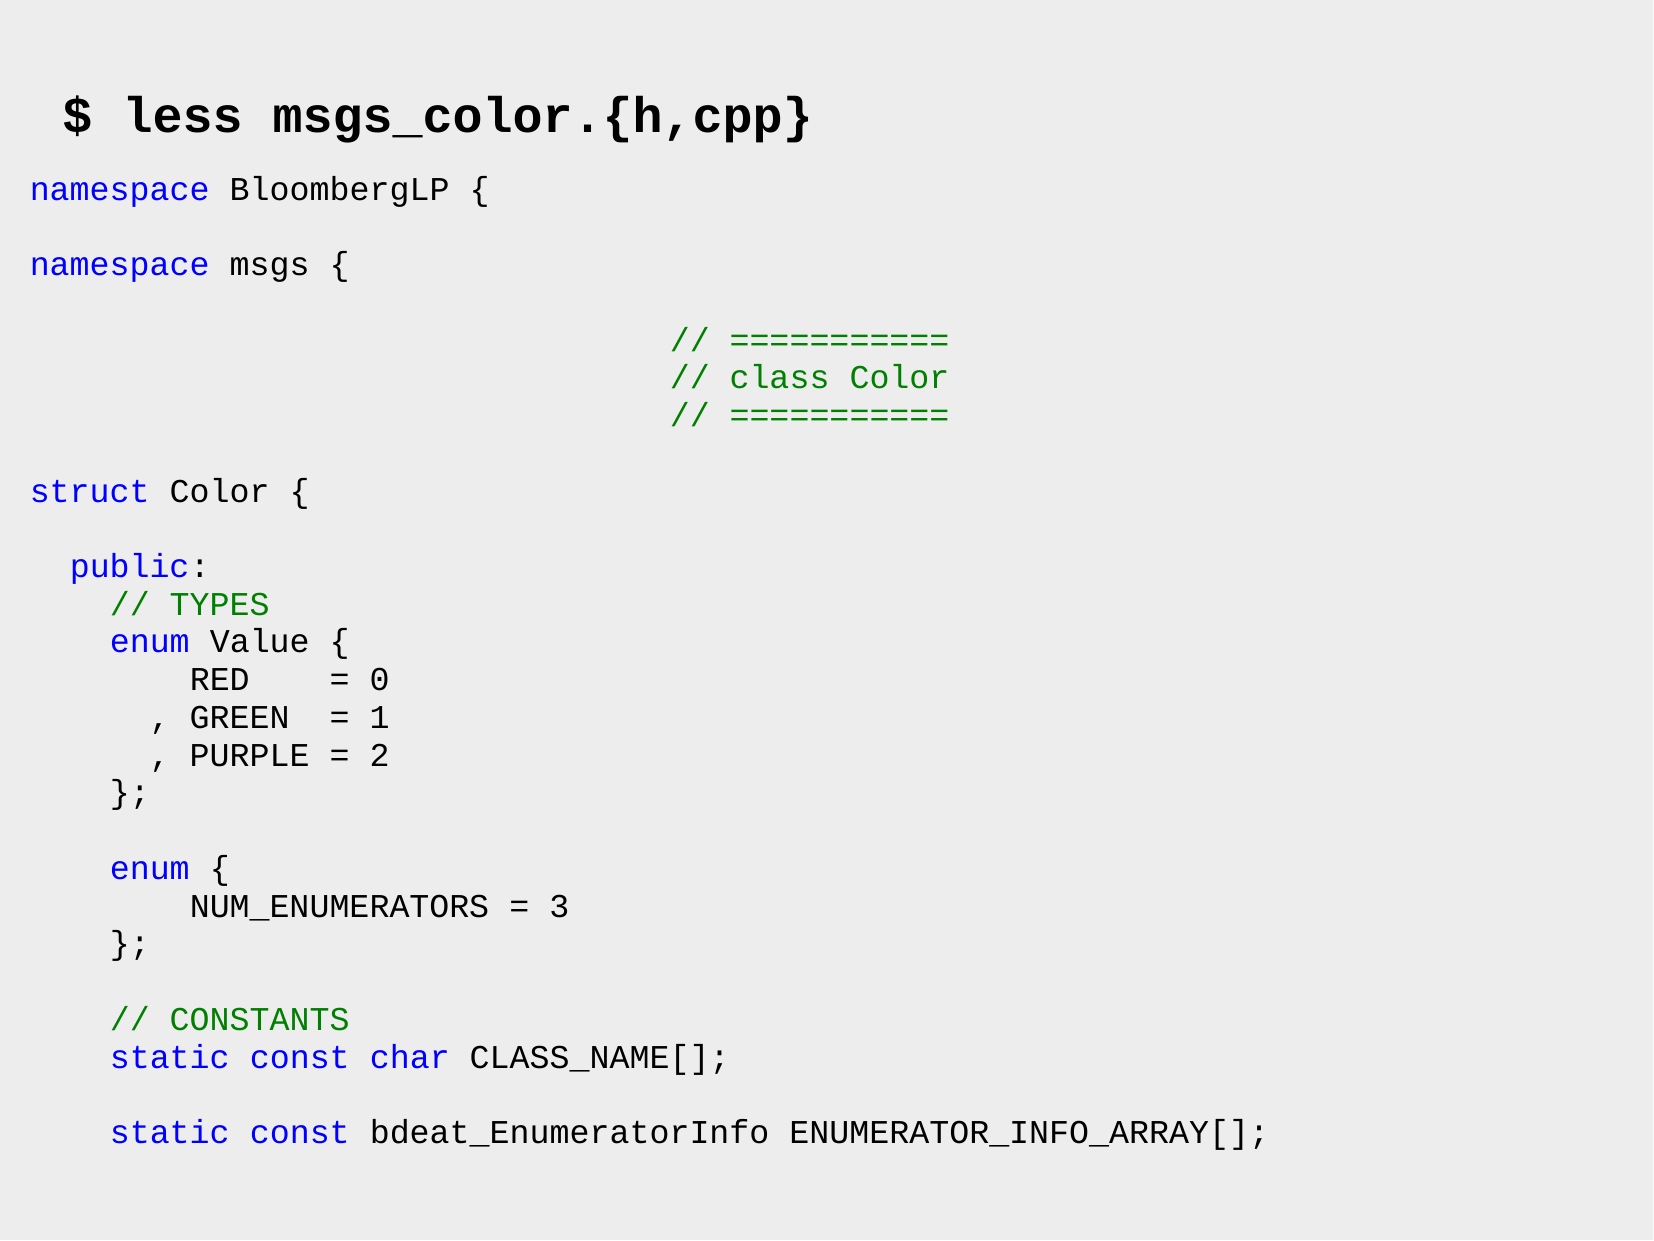

$ less msgs_color.{h,cpp}
namespace BloombergLP {
namespace msgs {
 // ===========
 // class Color
 // ===========
struct Color {
 public:
 // TYPES
 enum Value {
 RED = 0
 , GREEN = 1
 , PURPLE = 2
 };
 enum {
 NUM_ENUMERATORS = 3
 };
 // CONSTANTS
 static const char CLASS_NAME[];
 static const bdeat_EnumeratorInfo ENUMERATOR_INFO_ARRAY[];